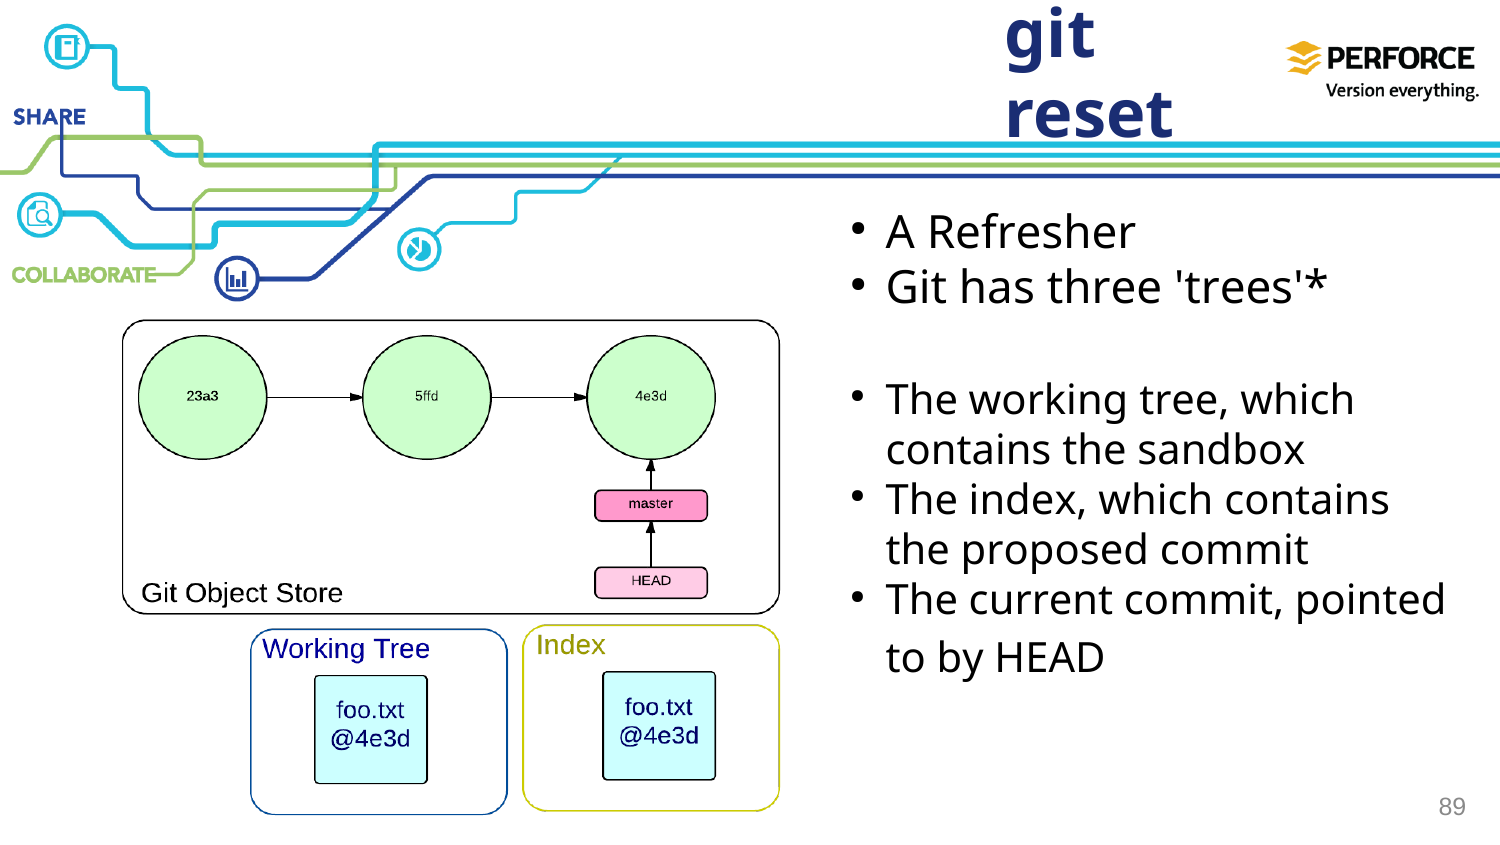

# git reset
A Refresher
Git has three 'trees'*
The working tree, which contains the sandbox
The index, which contains the proposed commit
The current commit, pointed to by HEAD